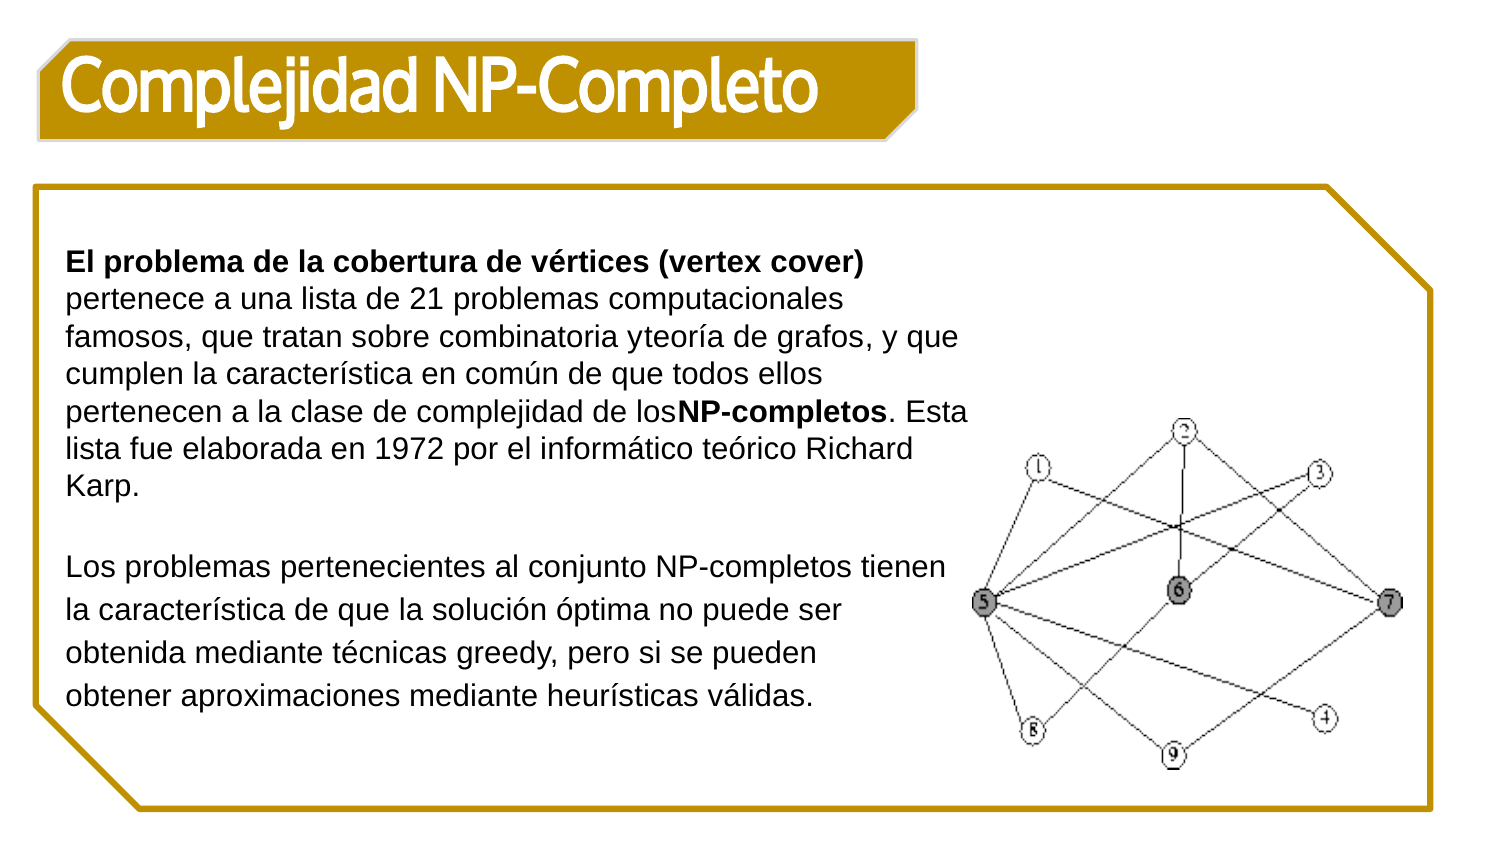

El problema de la cobertura de vértices (vertex cover) pertenece a una lista de 21 problemas computacionales famosos, que tratan sobre combinatoria yteoría de grafos, y que cumplen la característica en común de que todos ellos pertenecen a la clase de complejidad de losNP-completos. Esta lista fue elaborada en 1972 por el informático teórico Richard Karp.
Los problemas pertenecientes al conjunto NP-completos tienen
la característica de que la solución óptima no puede ser
obtenida mediante técnicas greedy, pero si se pueden
obtener aproximaciones mediante heurísticas válidas.